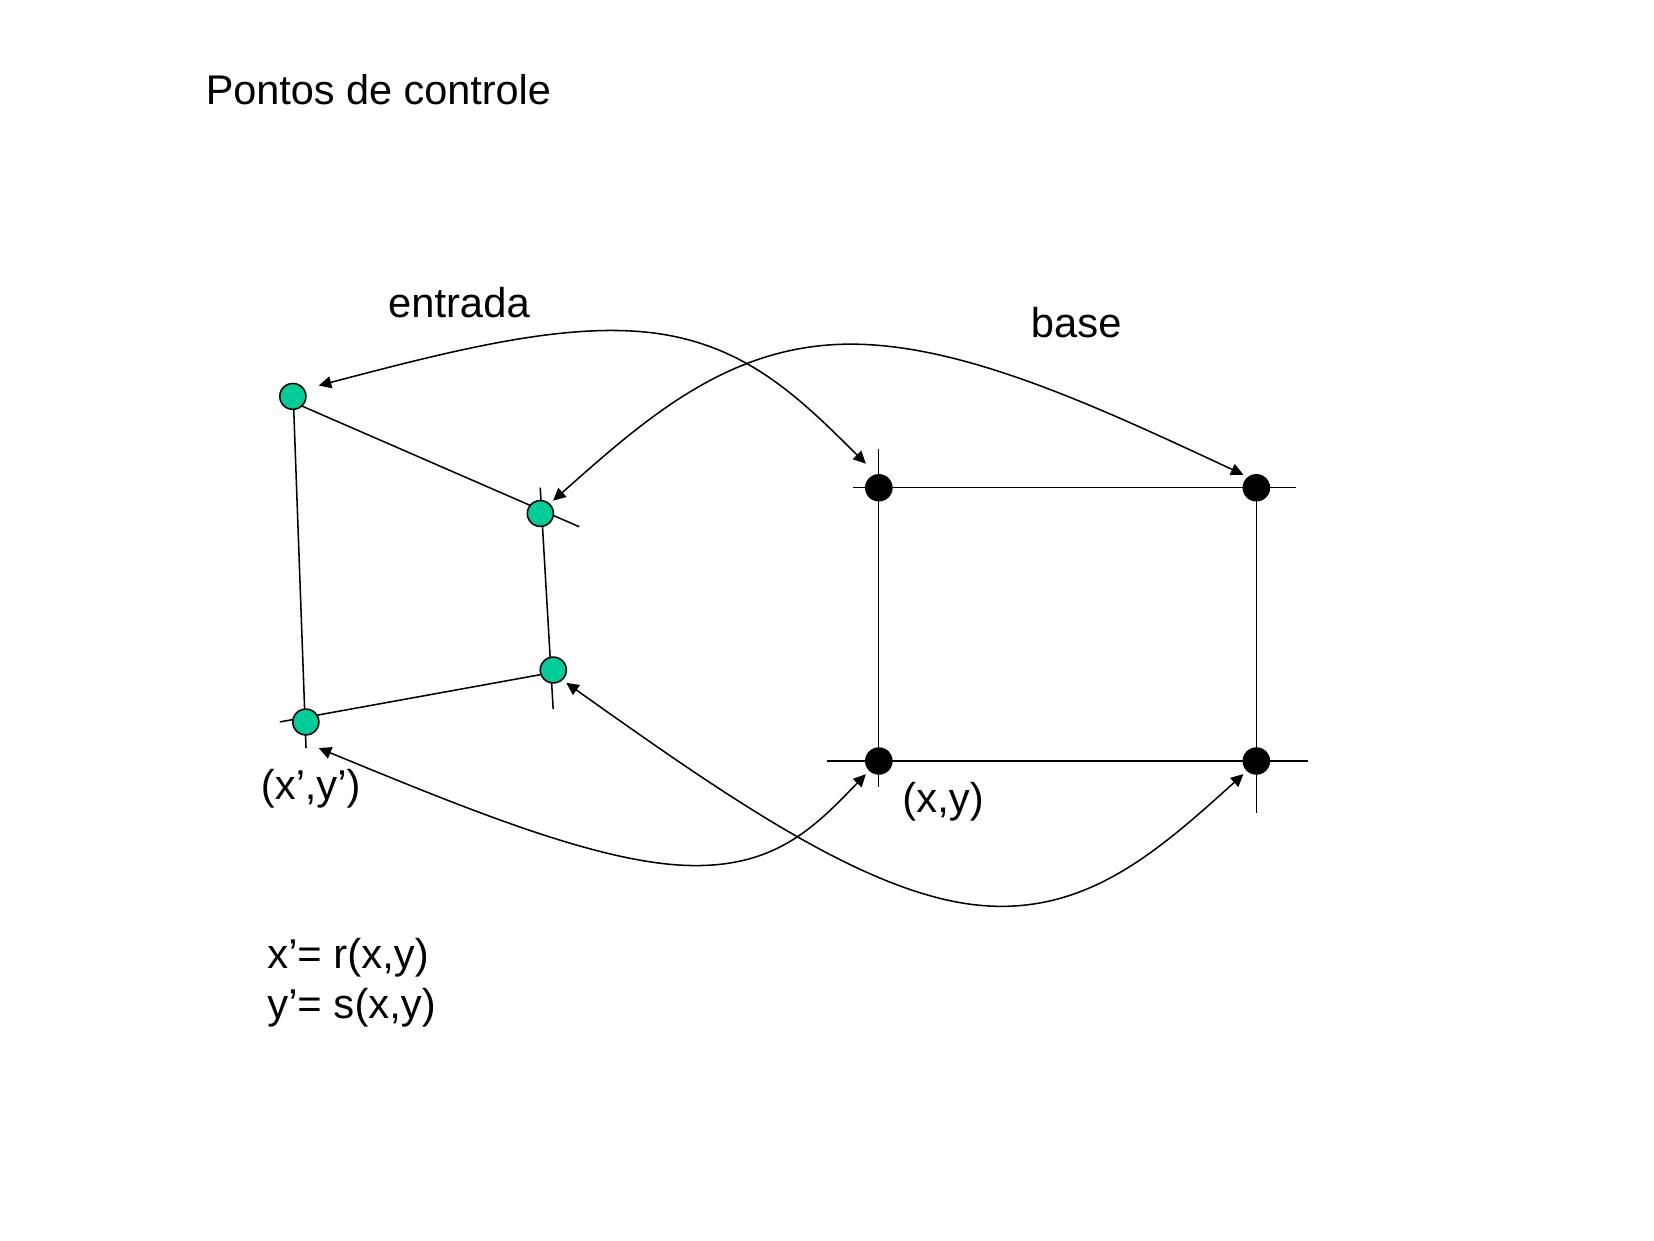

Pontos de controle
entrada
base
(x’,y’)
(x,y)
x’= r(x,y)
y’= s(x,y)